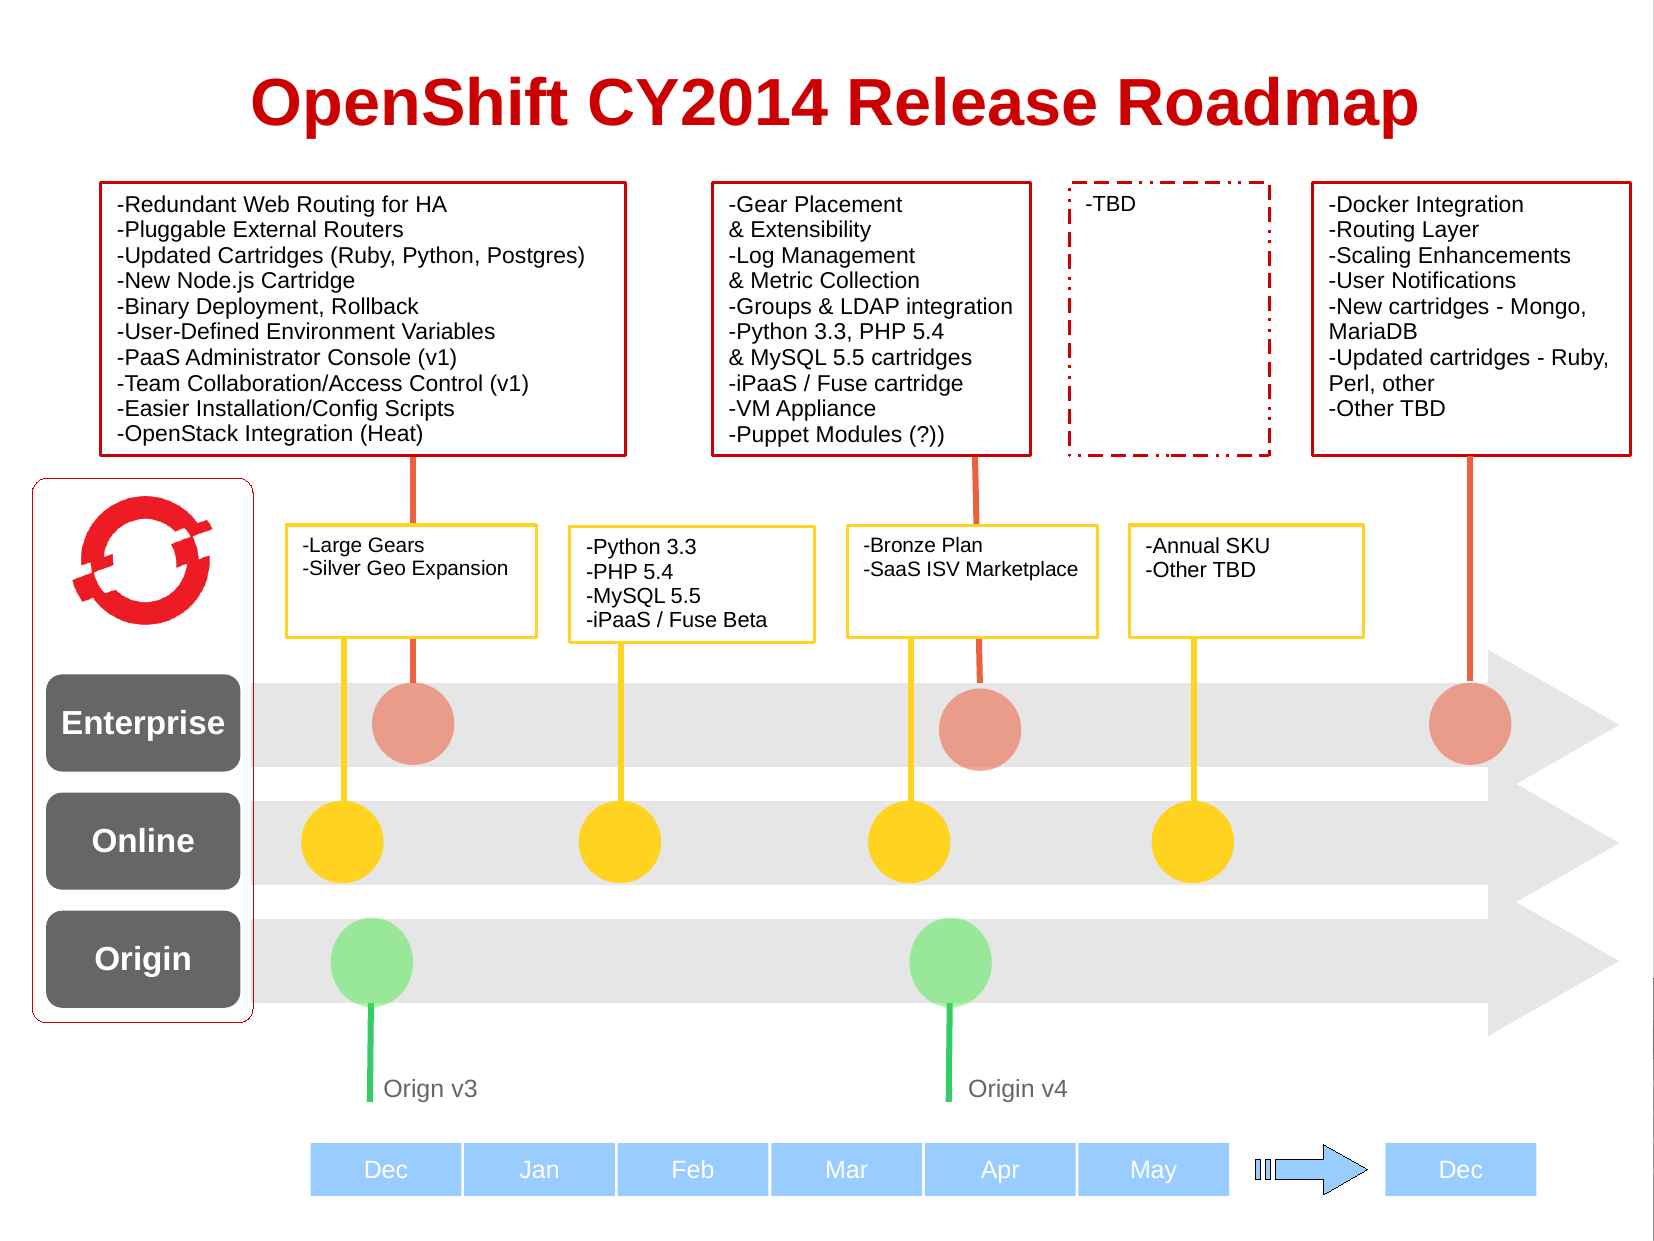

OpenShift CY2014 Release Roadmap
2.0
2.1
2.2
3.0
-Redundant Web Routing for HA
-Pluggable External Routers
-Updated Cartridges (Ruby, Python, Postgres)
-New Node.js Cartridge
-Binary Deployment, Rollback
-User-Defined Environment Variables
-PaaS Administrator Console (v1)
-Team Collaboration/Access Control (v1)
-Easier Installation/Config Scripts
-OpenStack Integration (Heat)
-Gear Placement
& Extensibility
-Log Management
& Metric Collection
-Groups & LDAP integration
-Python 3.3, PHP 5.4
& MySQL 5.5 cartridges
-iPaaS / Fuse cartridge
-VM Appliance
-Puppet Modules (?))
-Docker Integration
-Routing Layer
-Scaling Enhancements
-User Notifications
-New cartridges - Mongo, MariaDB
-Updated cartridges - Ruby, Perl, other
-Other TBD
-TBD
-Large Gears
-Silver Geo Expansion
-Annual SKU
-Other TBD
-Bronze Plan
-SaaS ISV Marketplace
-Python 3.3
-PHP 5.4
-MySQL 5.5
-iPaaS / Fuse Beta
OPENSHIFT
Enterprise
Online
Origin
Orign v3
Origin v4
Dec
Jan
Feb
Mar
Apr
May
Dec
5